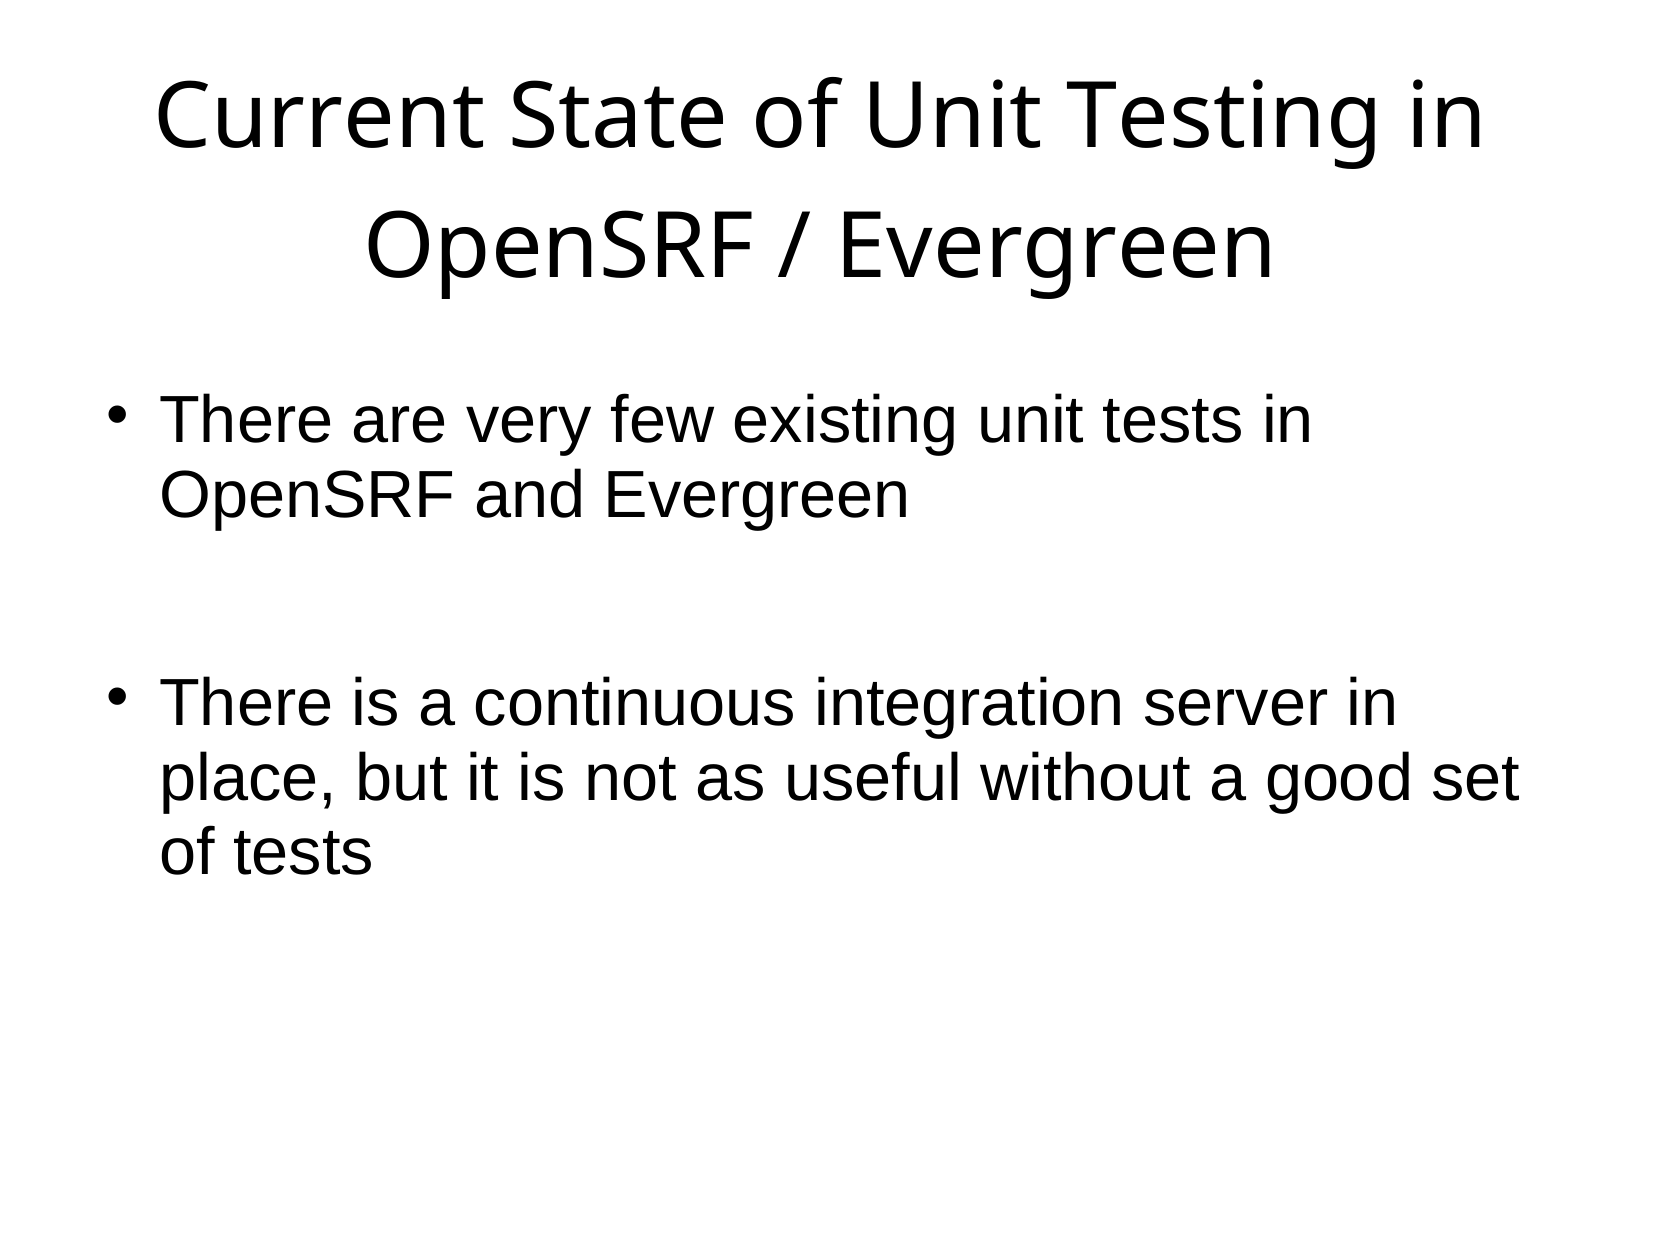

# Current State of Unit Testing in OpenSRF / Evergreen
There are very few existing unit tests in OpenSRF and Evergreen
There is a continuous integration server in place, but it is not as useful without a good set of tests